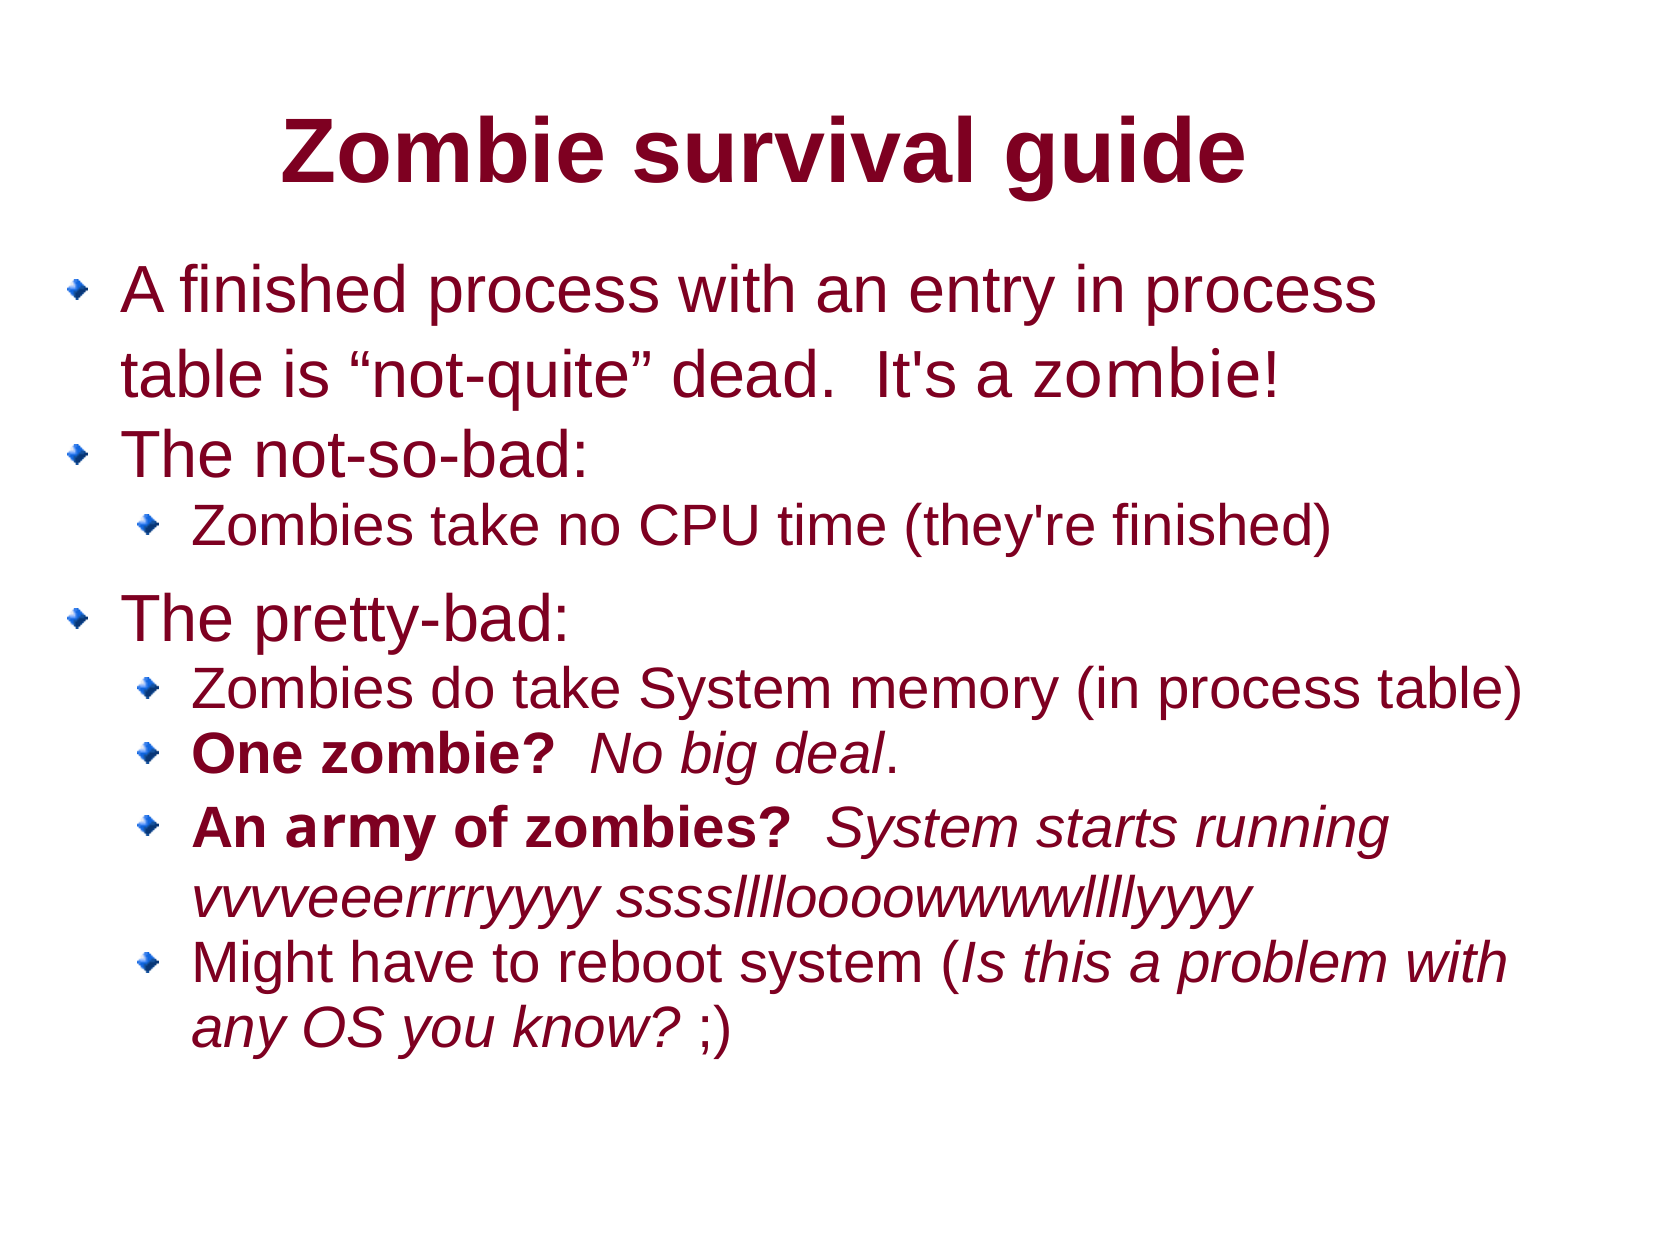

# Zombie survival guide
A finished process with an entry in process table is “not-quite” dead. It's a zombie!
The not-so-bad:
Zombies take no CPU time (they're finished)
The pretty-bad:
Zombies do take System memory (in process table)
One zombie? No big deal.
An army of zombies? System starts running vvvveeerrrryyyy sssslllloooowwwwllllyyyy
Might have to reboot system (Is this a problem with any OS you know? ;)